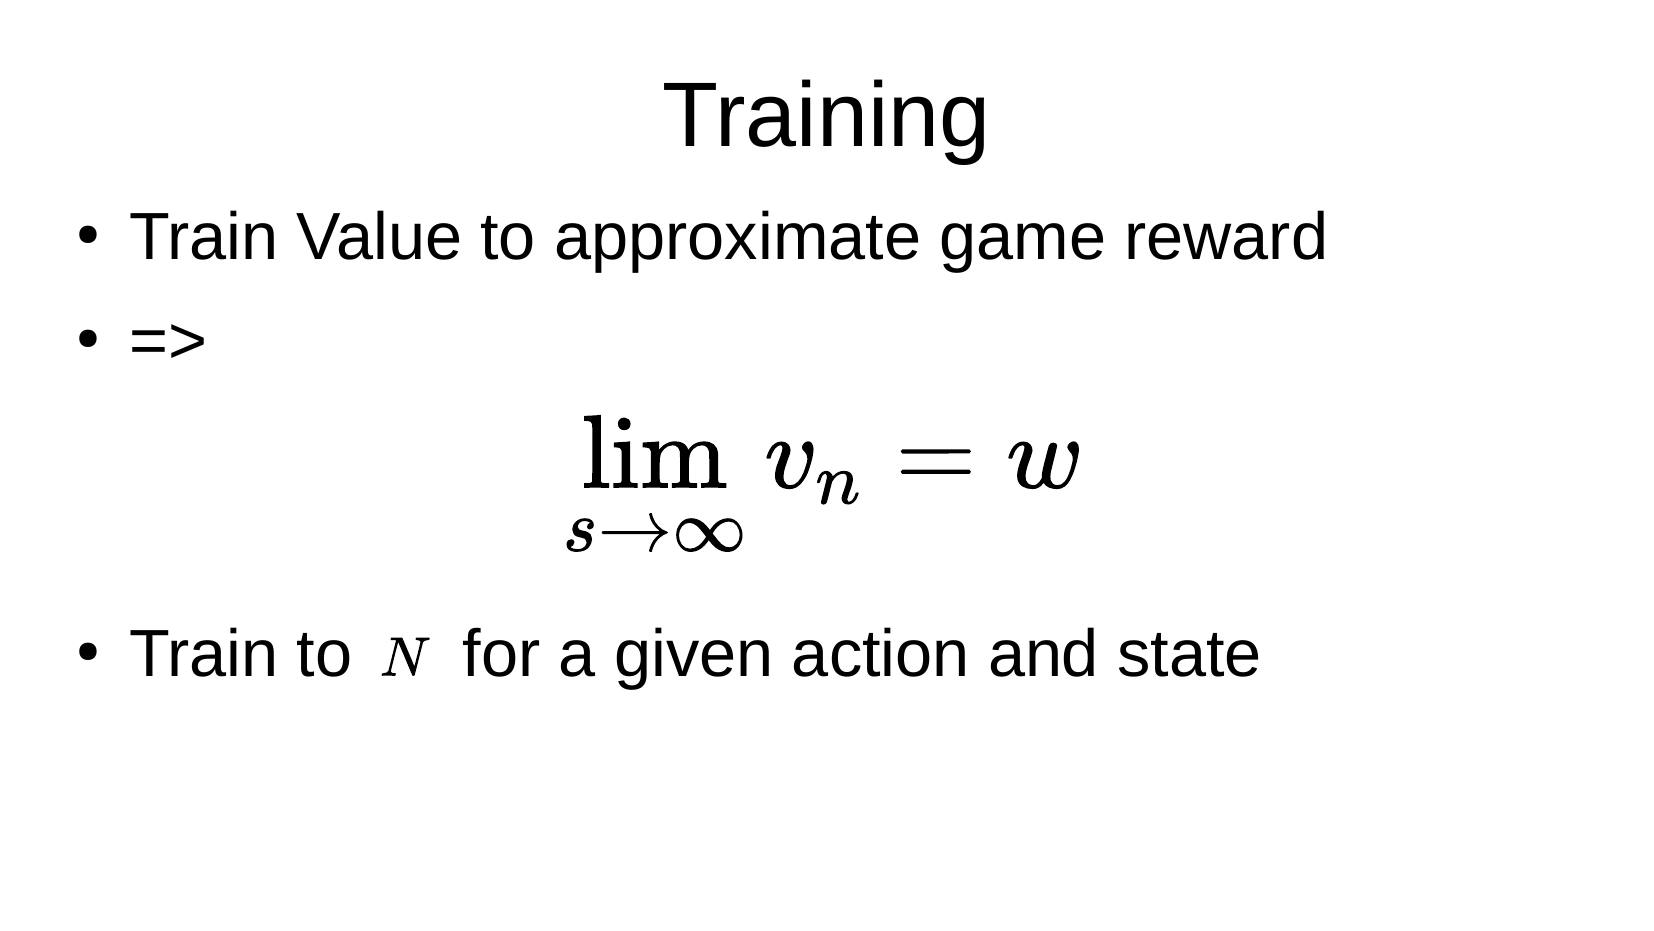

# Training
Train Value to approximate game reward
=>
Train to for a given action and state